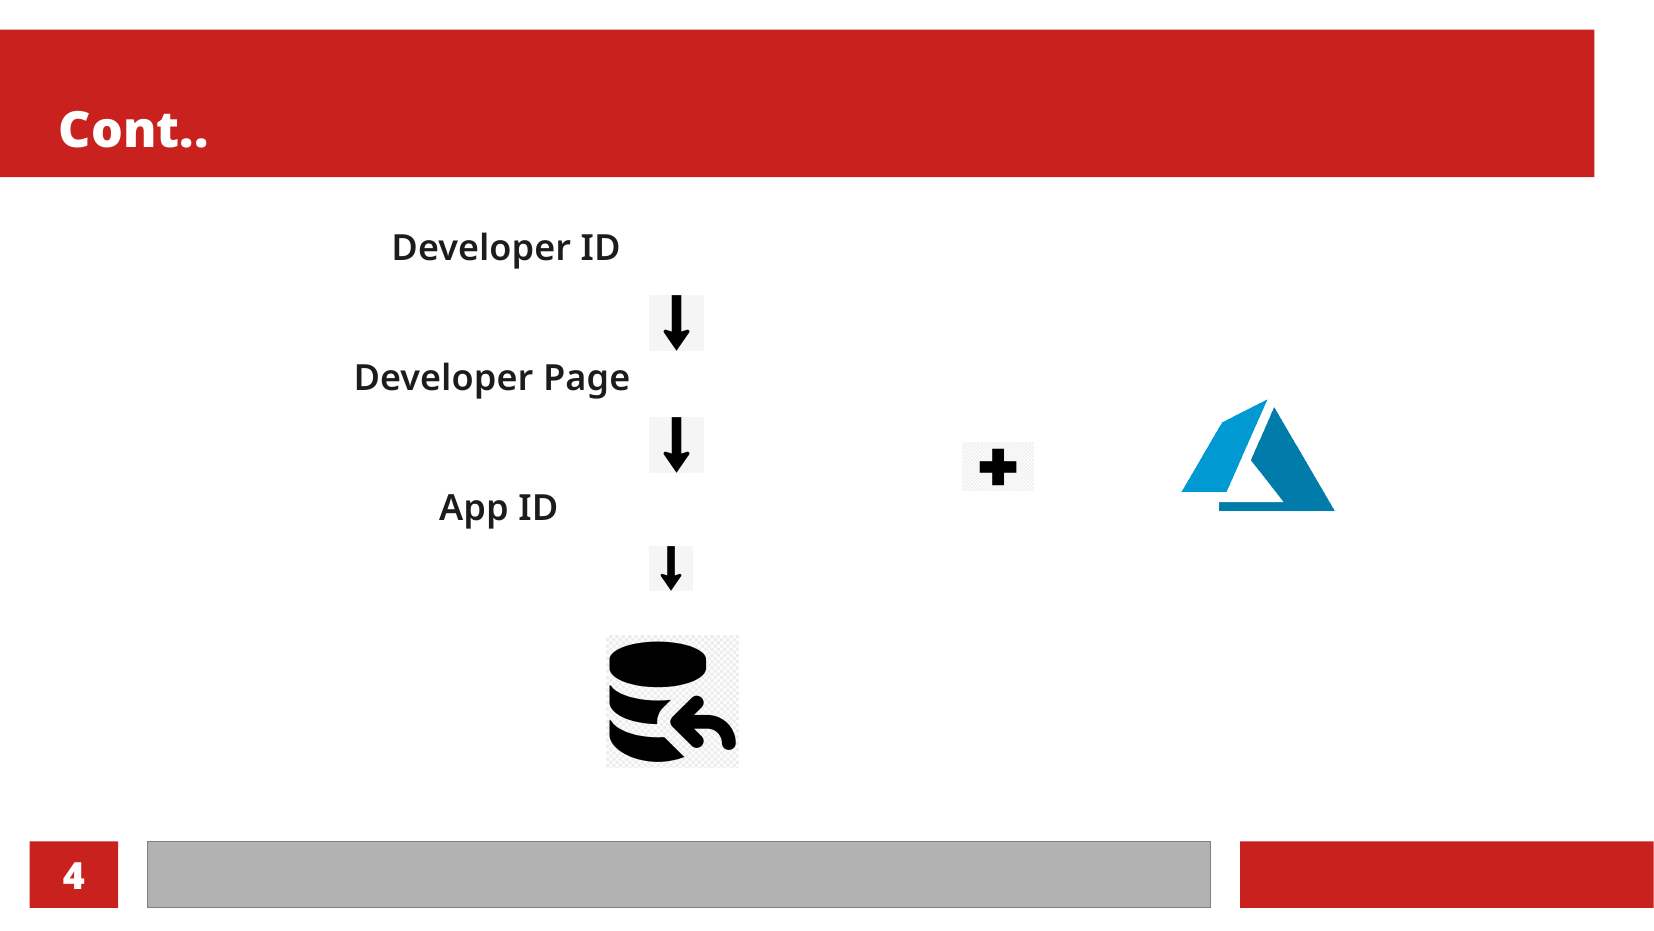

# Cont..
 Developer ID
 Developer Page
 App ID
4